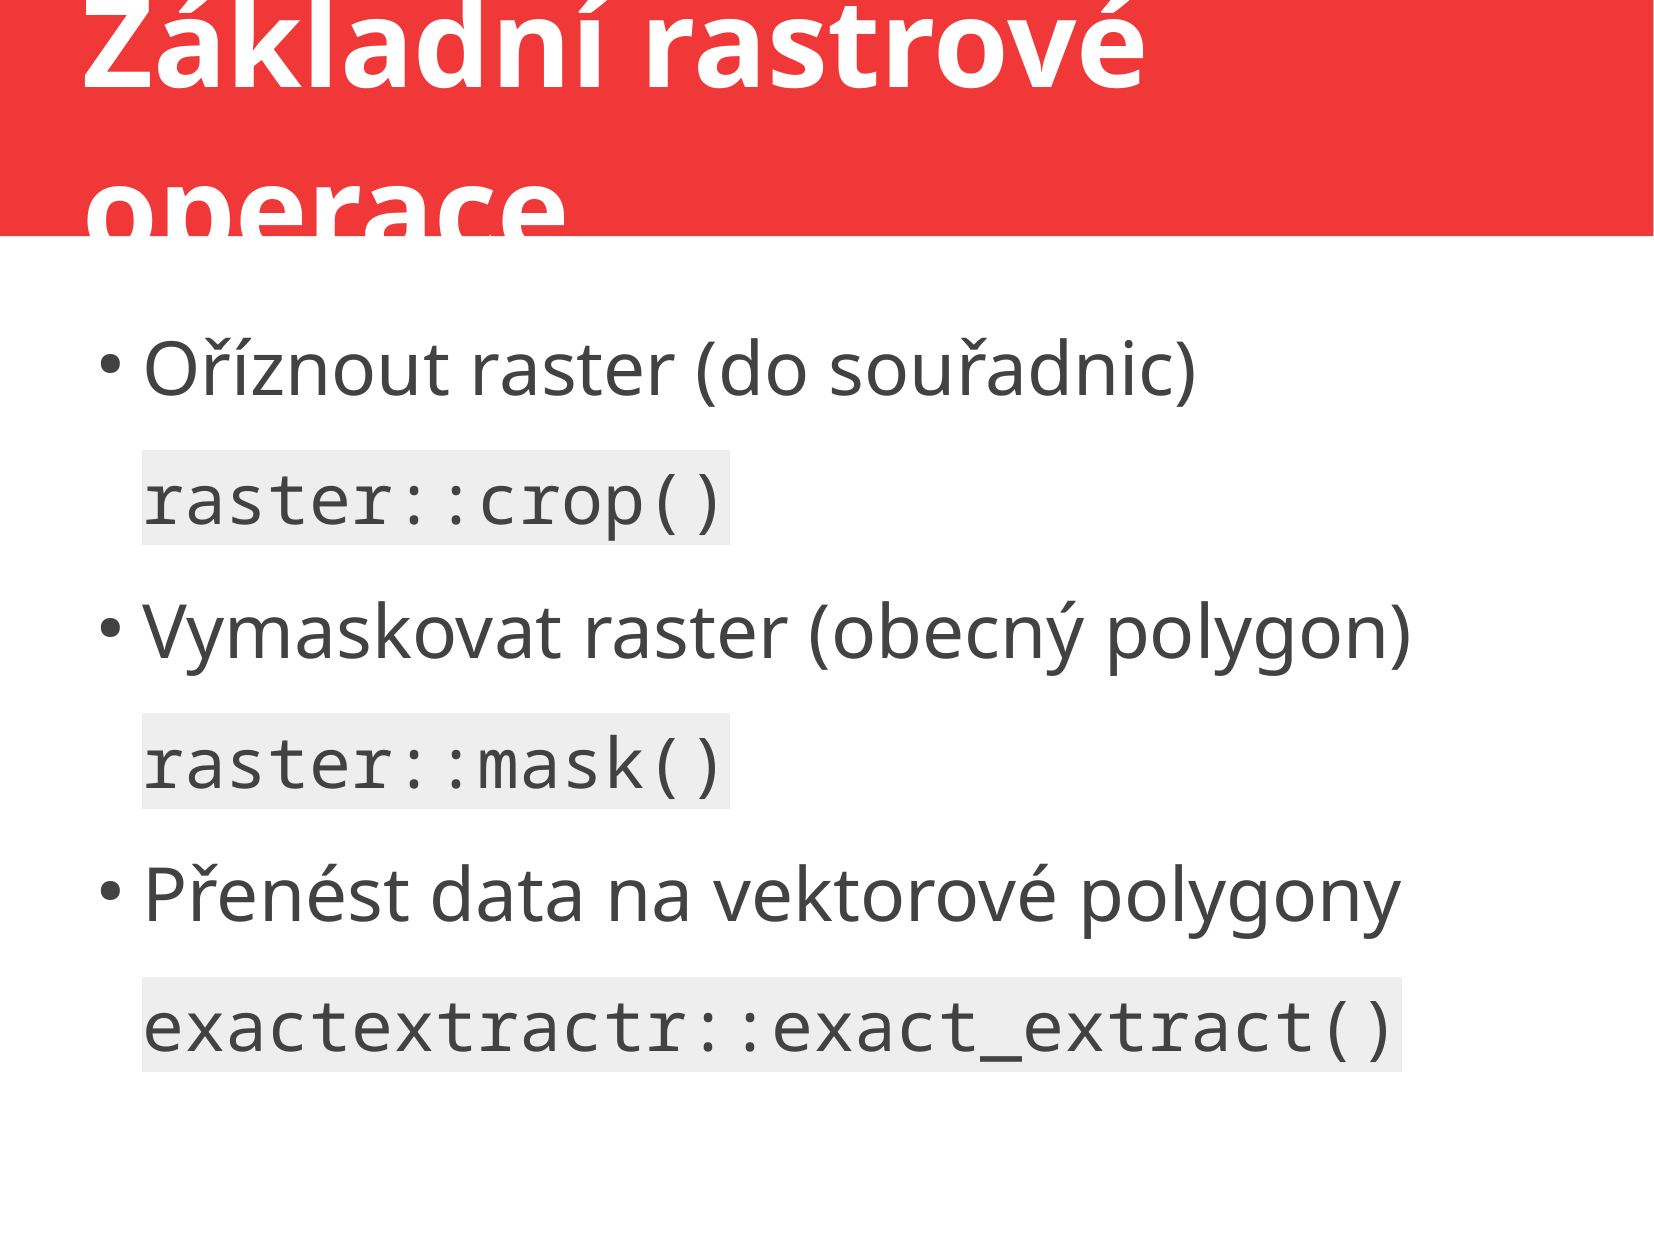

# Základní rastrové operace
Oříznout raster (do souřadnic)
raster::crop()
Vymaskovat raster (obecný polygon)
raster::mask()
Přenést data na vektorové polygony
exactextractr::exact_extract()